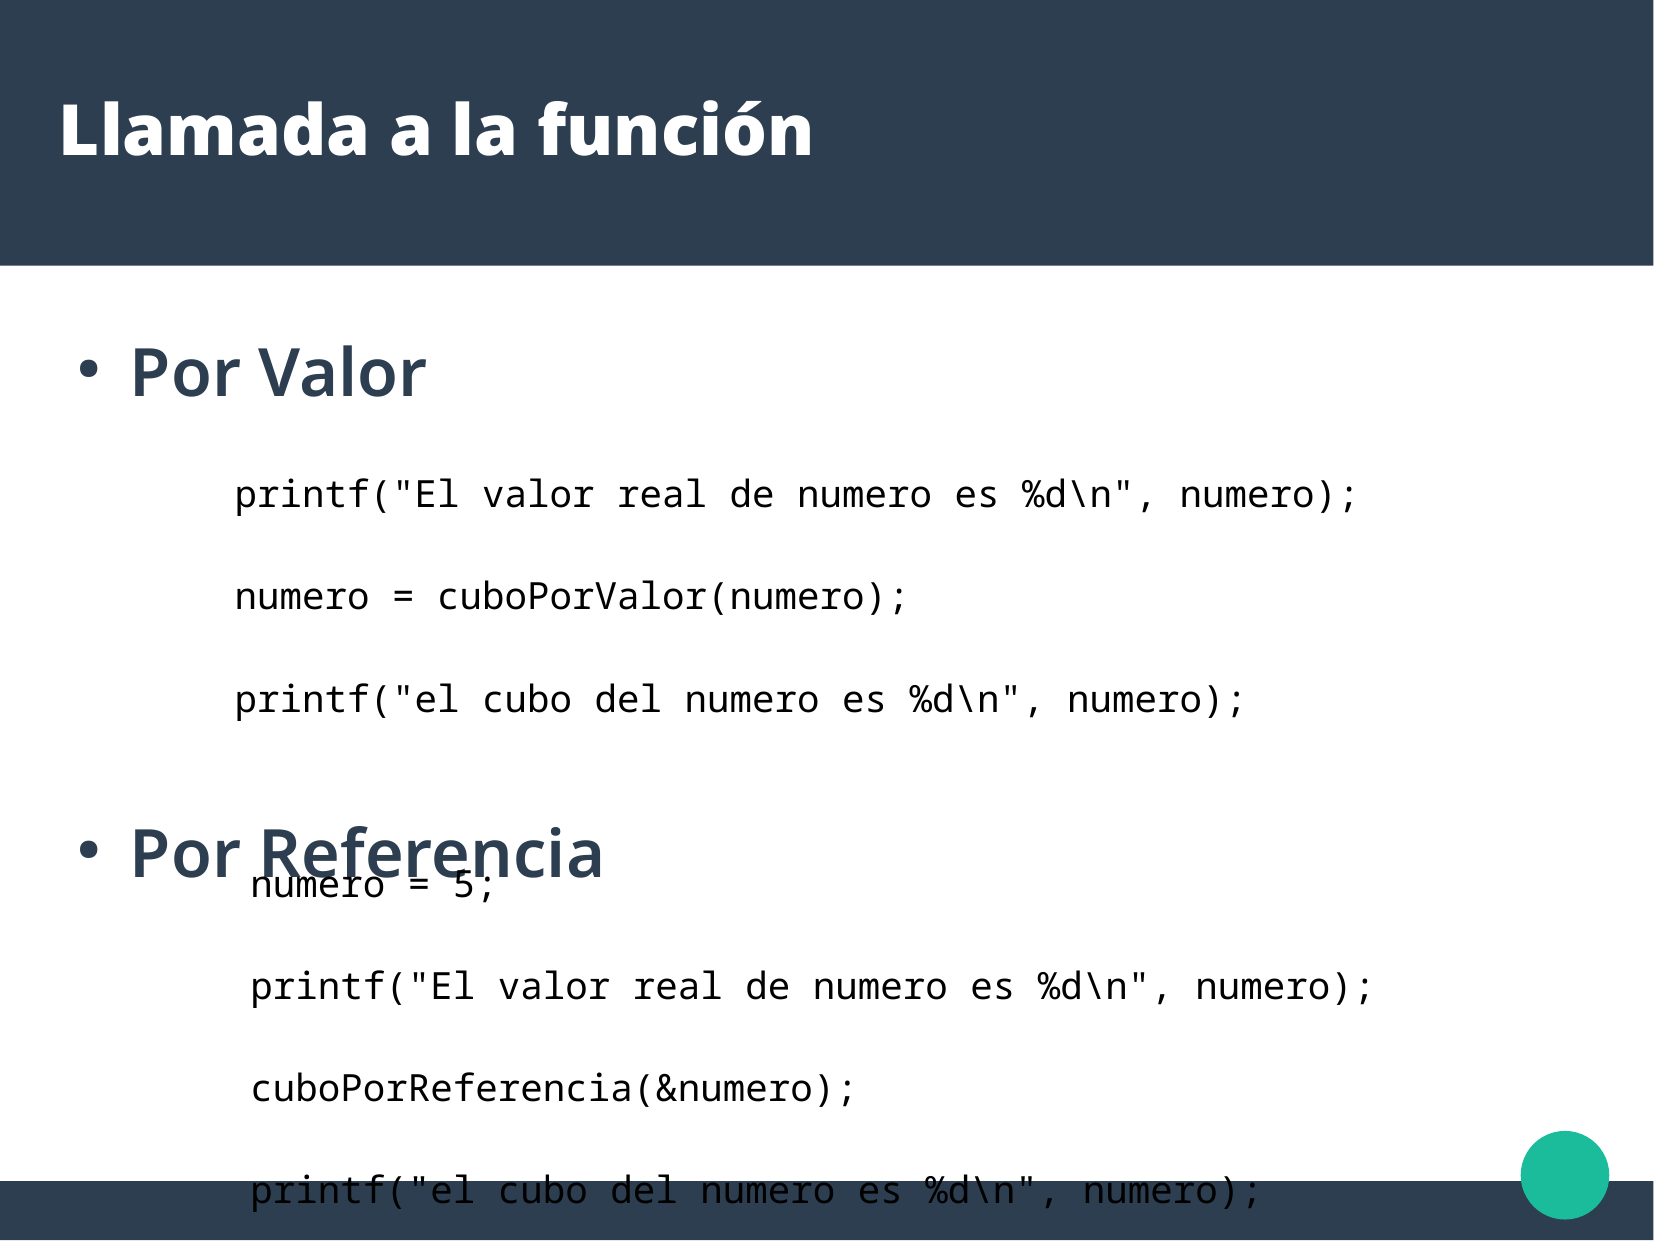

# Llamada a la función
Por Valor
Por Referencia
 printf("El valor real de numero es %d\n", numero);
 numero = cuboPorValor(numero);
 printf("el cubo del numero es %d\n", numero);
 numero = 5;
 printf("El valor real de numero es %d\n", numero);
 cuboPorReferencia(&numero);
 printf("el cubo del numero es %d\n", numero);